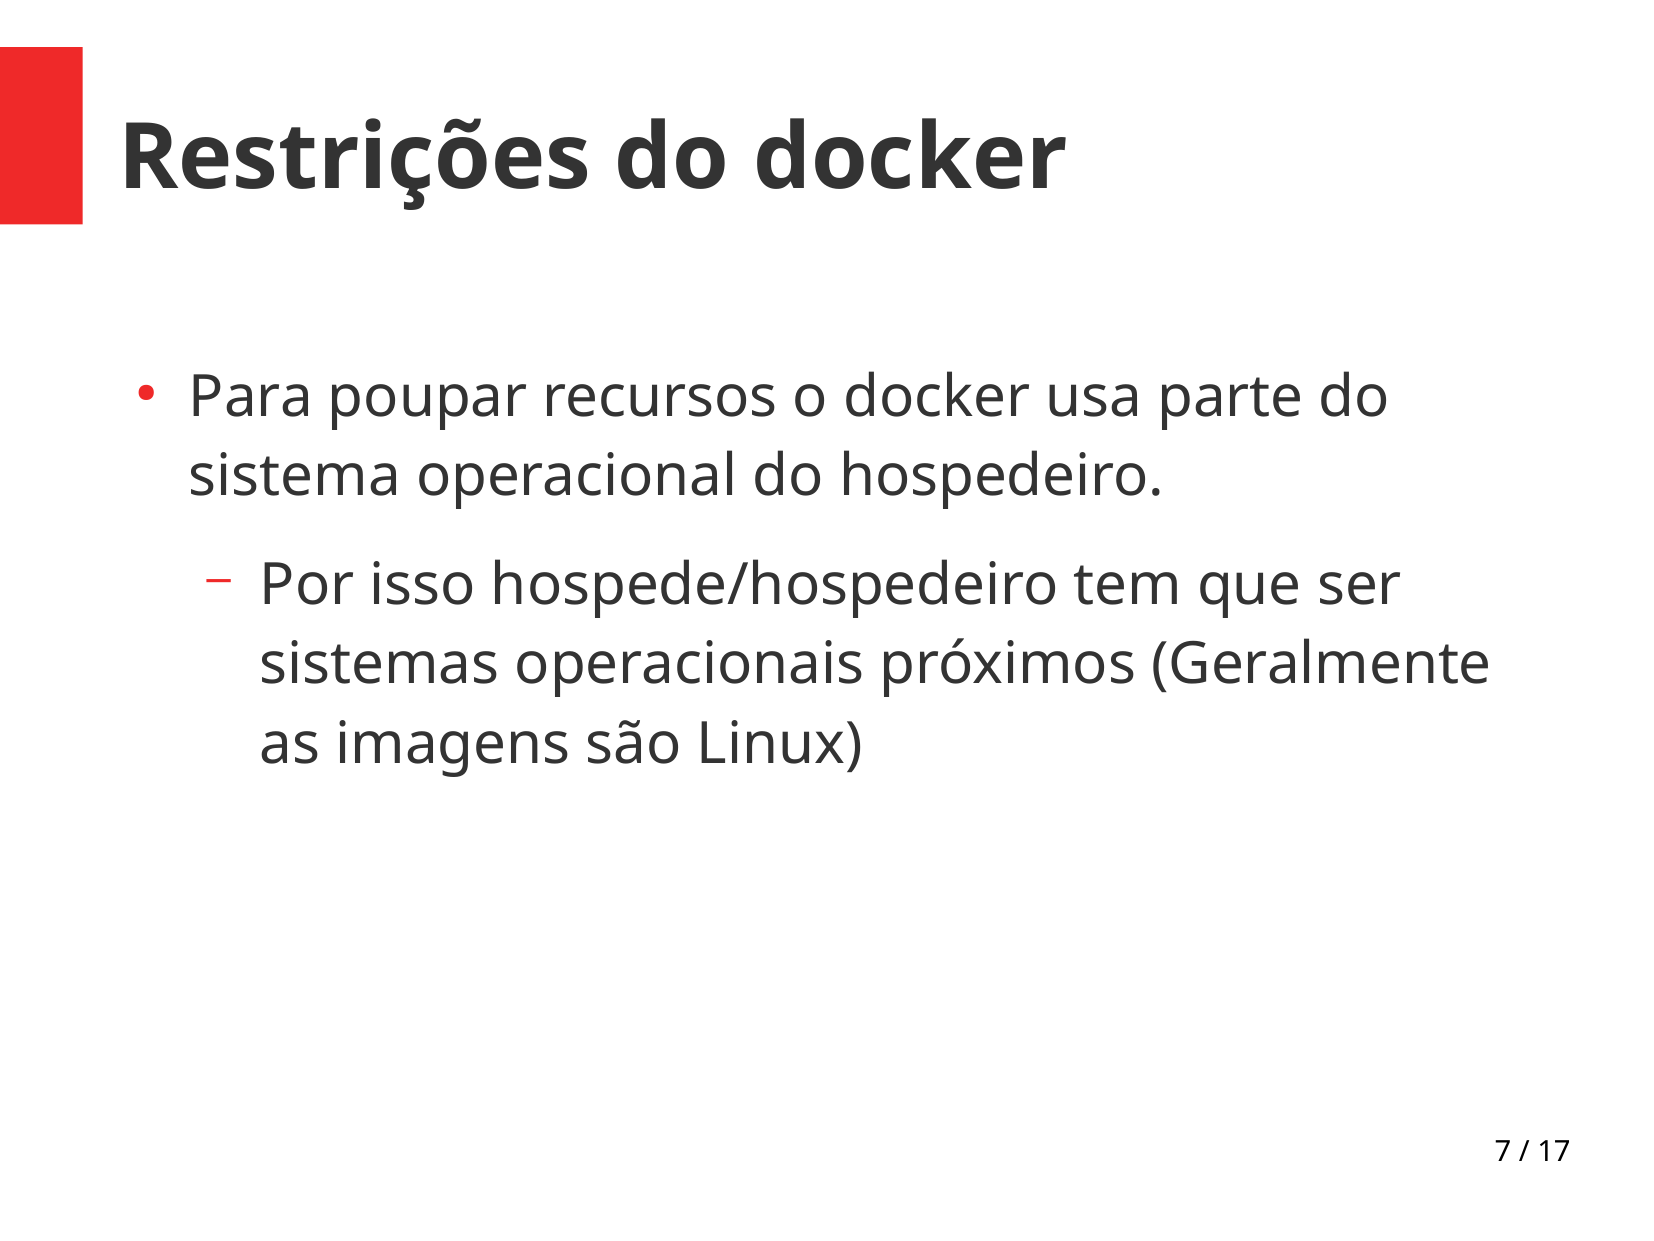

# Restrições do docker
Para poupar recursos o docker usa parte do sistema operacional do hospedeiro.
Por isso hospede/hospedeiro tem que ser sistemas operacionais próximos (Geralmente as imagens são Linux)
7